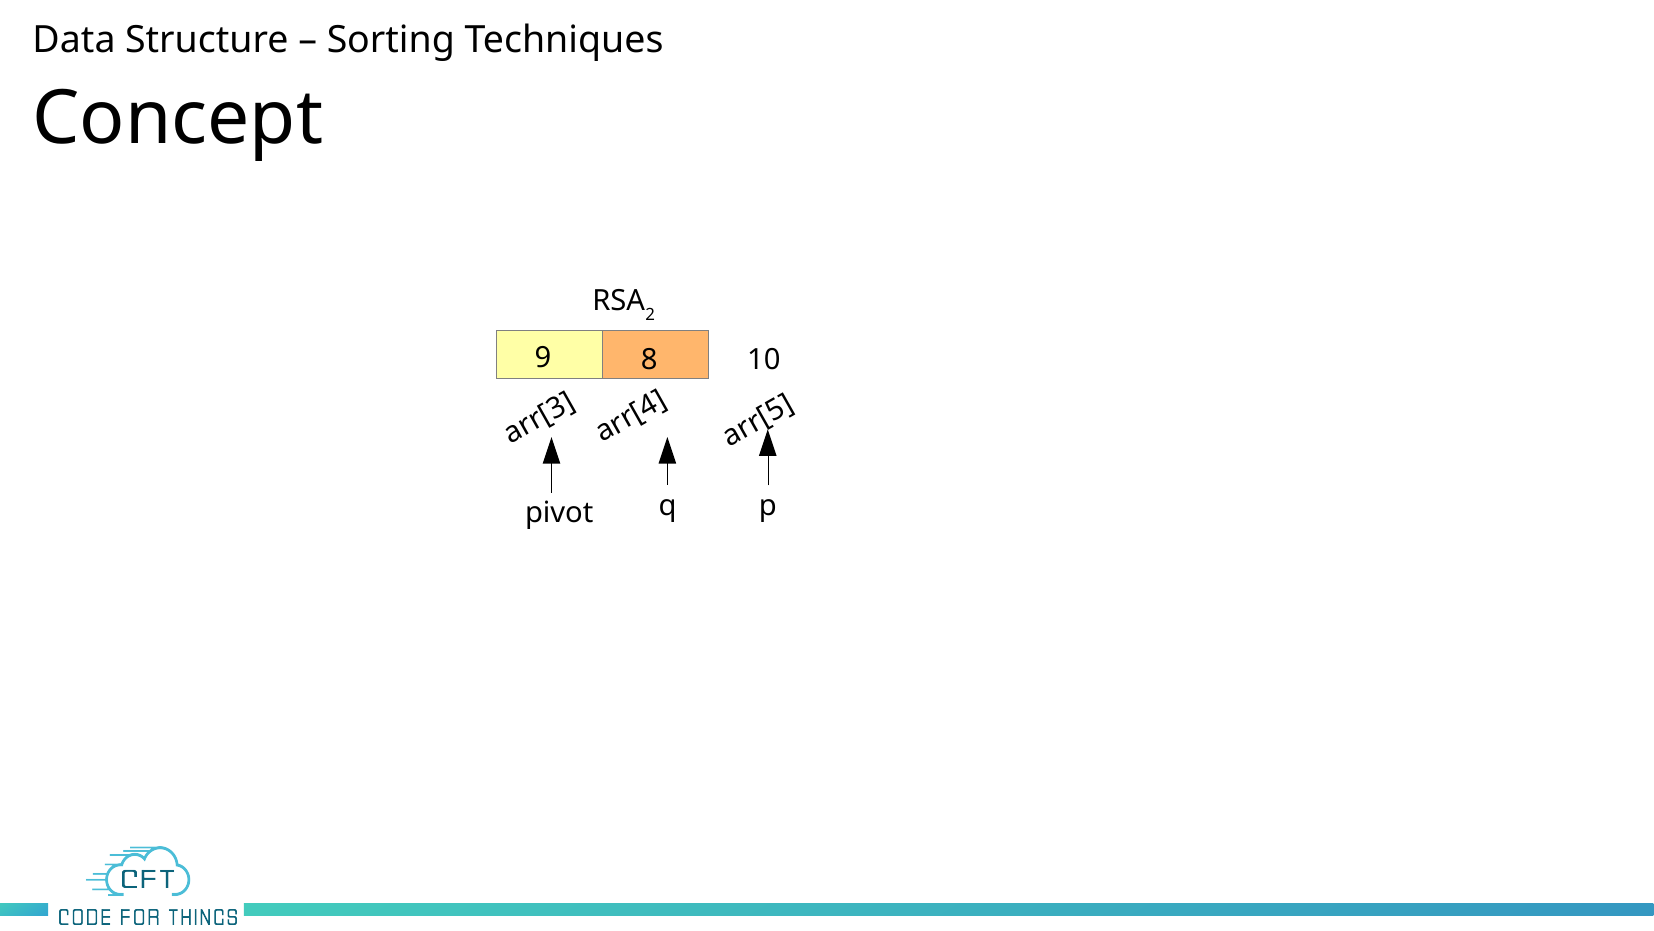

# Data Structure – Sorting Techniques Concept
RSA2
9
10
8
arr[4]
arr[3]
arr[5]
p
pivot
q